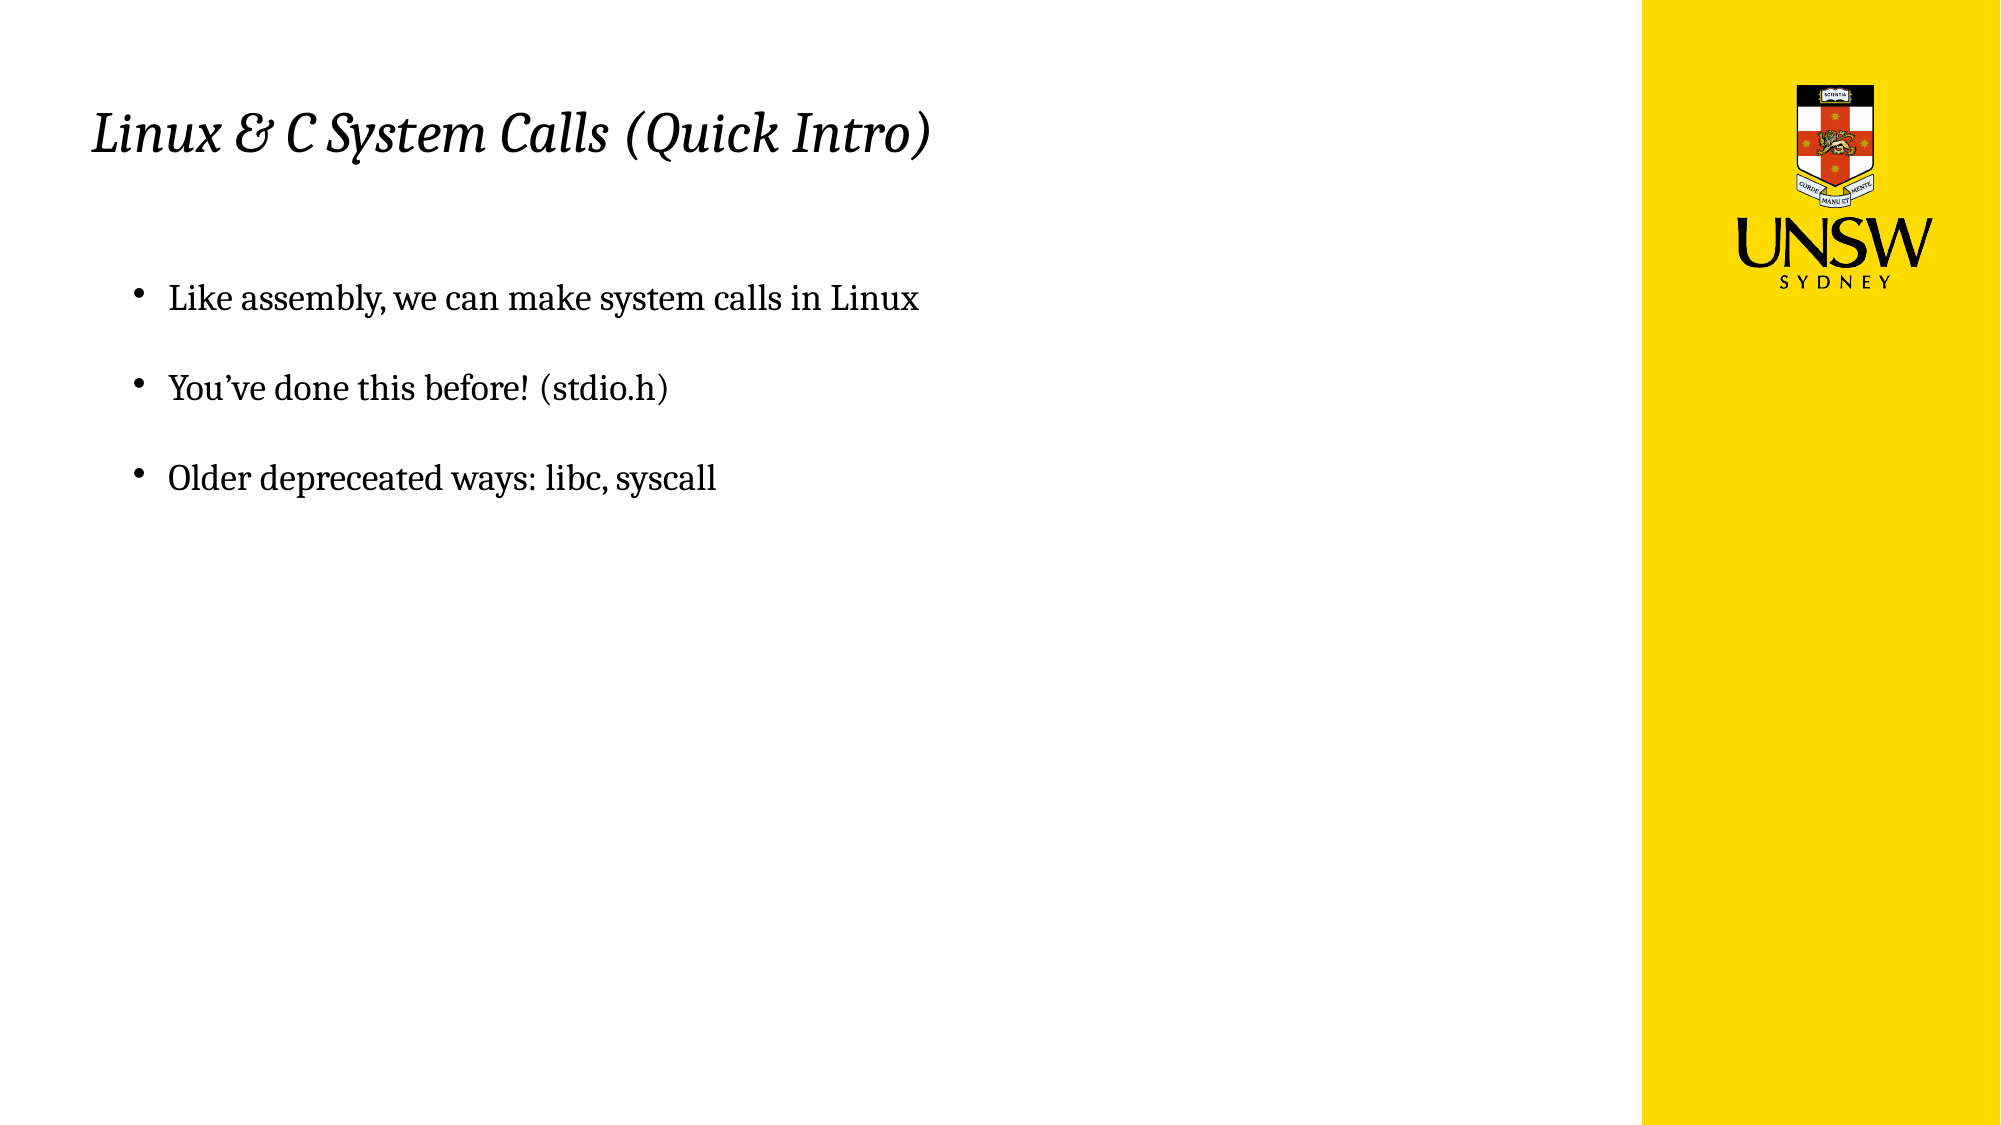

# Linux & C System Calls (Quick Intro)
Like assembly, we can make system calls in Linux
You’ve done this before! (stdio.h)
Older depreceated ways: libc, syscall